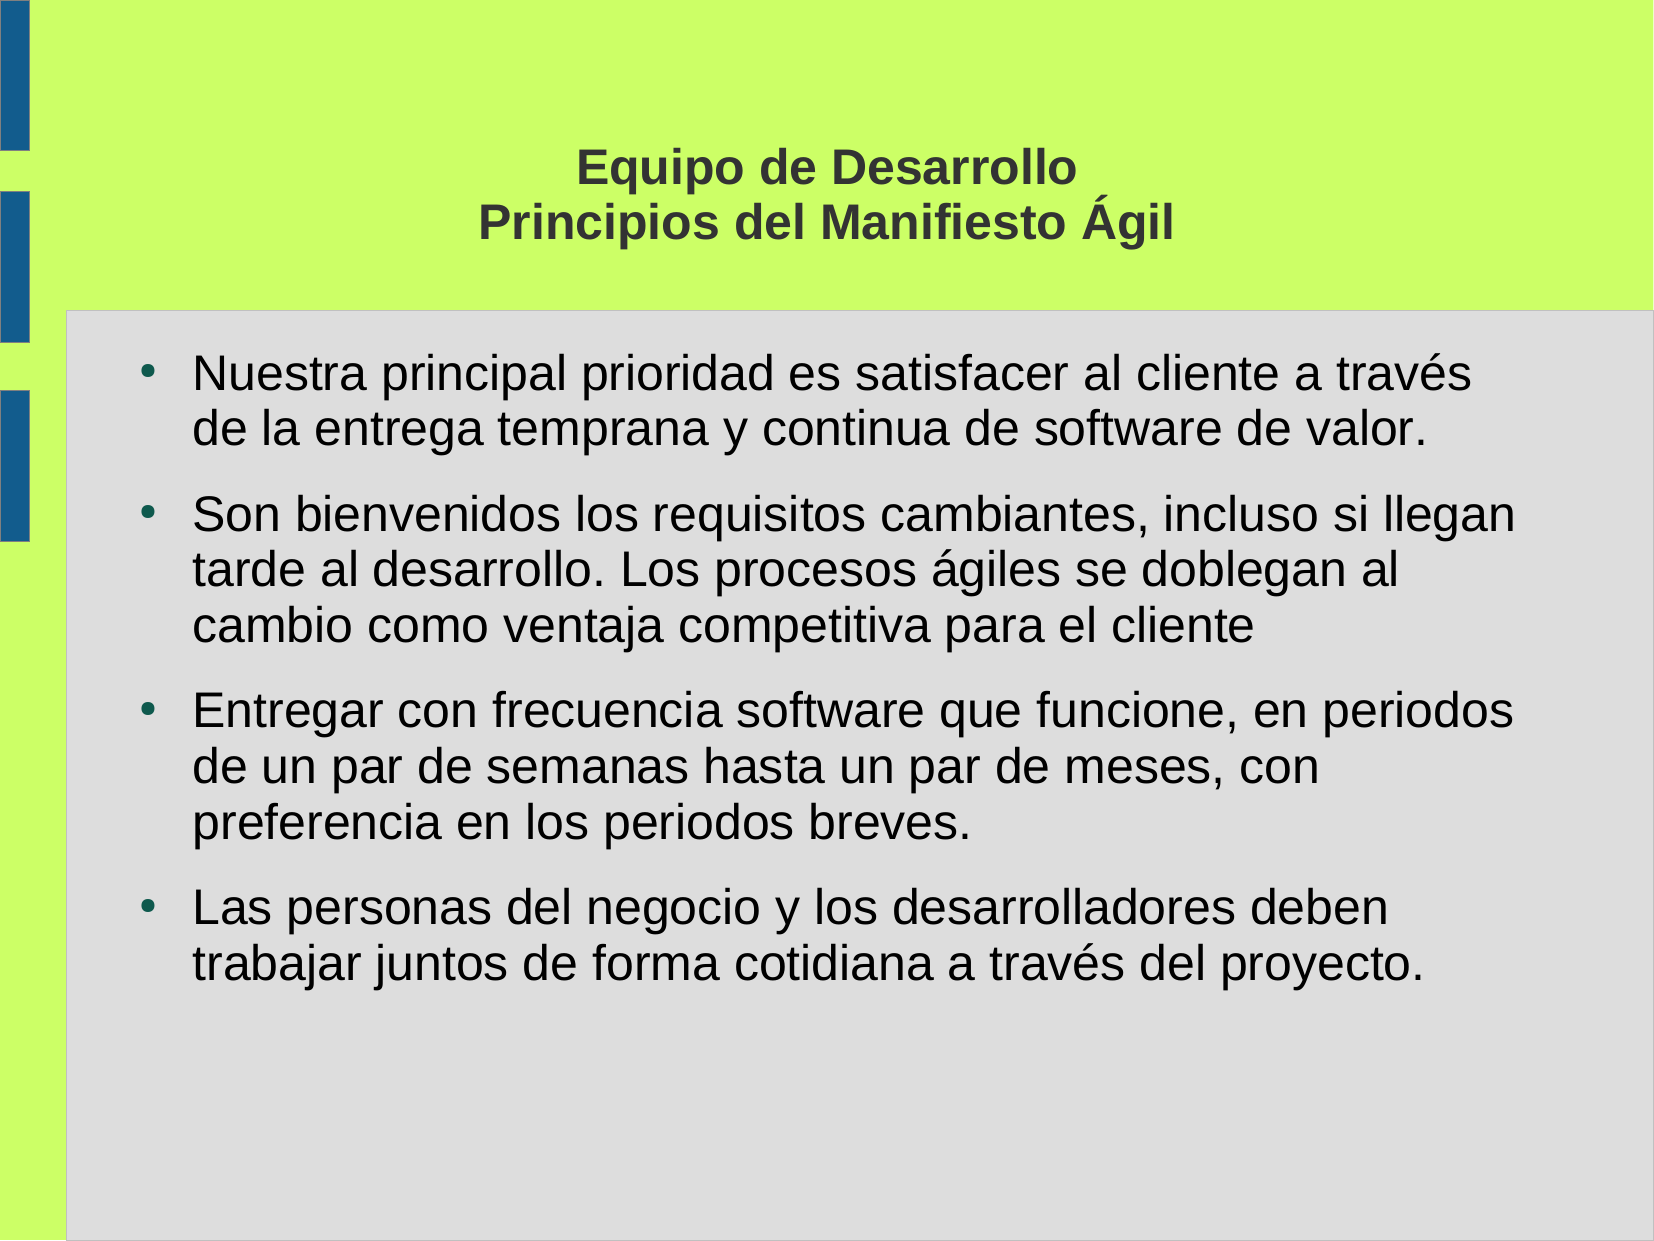

# Equipo de Desarrollo Principios del Manifiesto Ágil
Nuestra principal prioridad es satisfacer al cliente a través de la entrega temprana y continua de software de valor.
Son bienvenidos los requisitos cambiantes, incluso si llegan tarde al desarrollo. Los procesos ágiles se doblegan al cambio como ventaja competitiva para el cliente
Entregar con frecuencia software que funcione, en periodos de un par de semanas hasta un par de meses, con preferencia en los periodos breves.
Las personas del negocio y los desarrolladores deben trabajar juntos de forma cotidiana a través del proyecto.